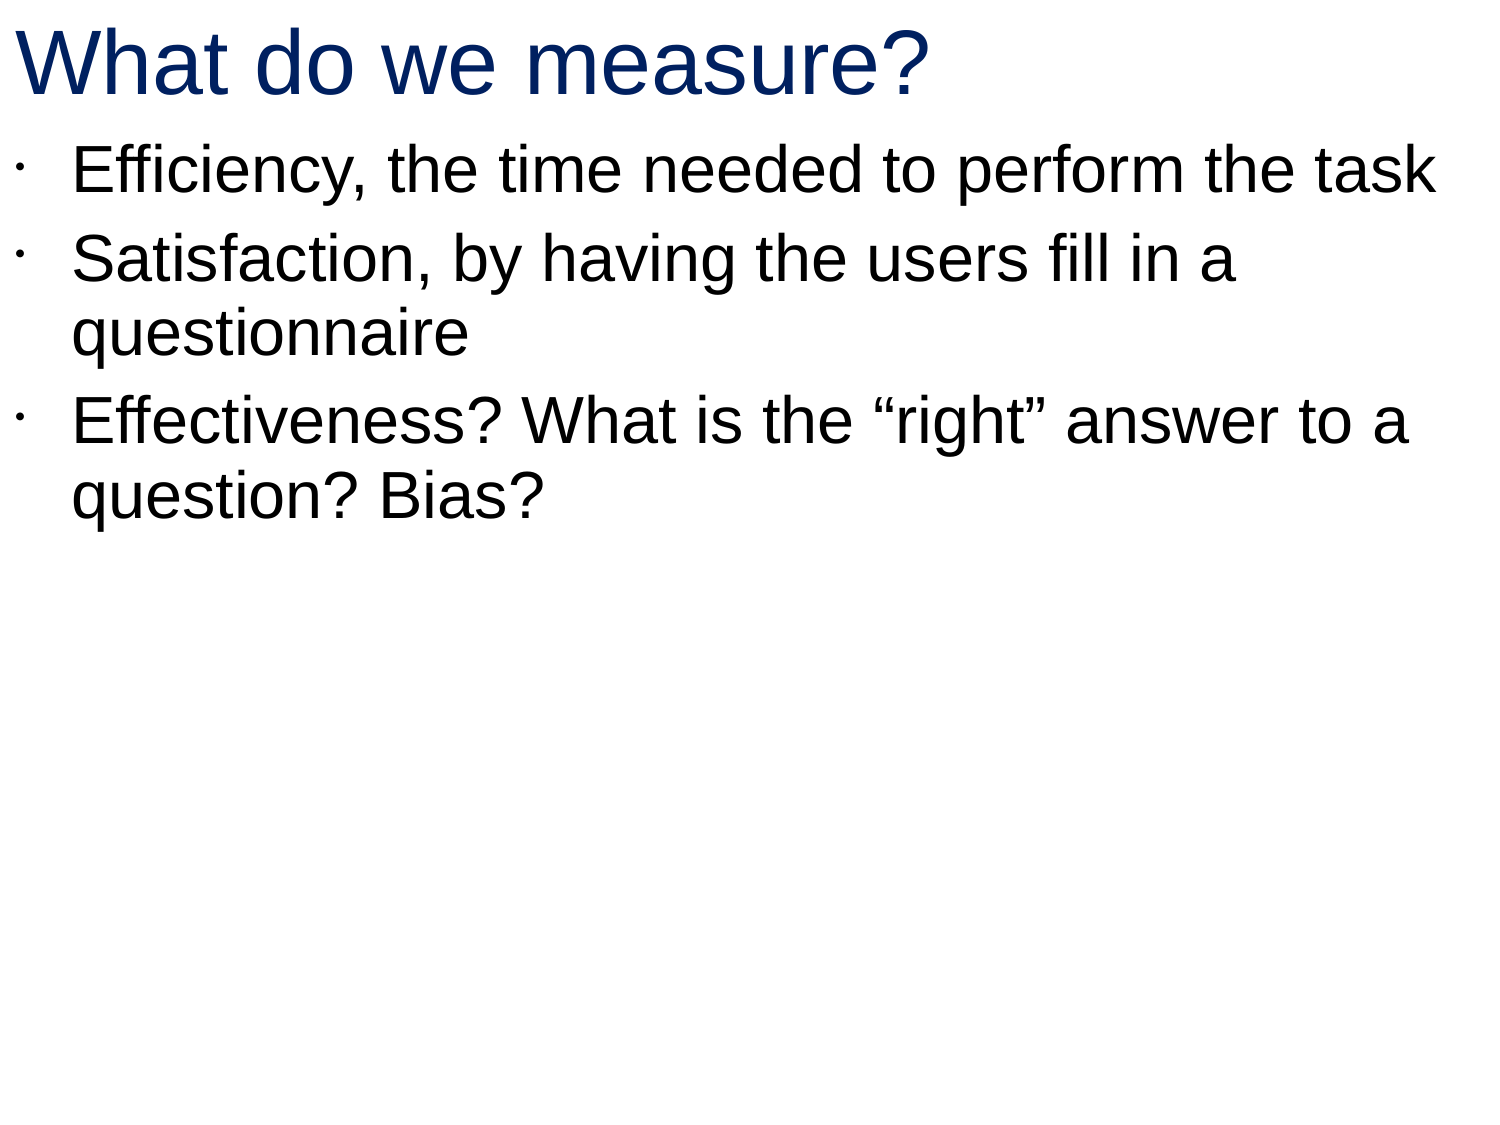

What do we measure?
Efficiency, the time needed to perform the task
Satisfaction, by having the users fill in a questionnaire
Effectiveness? What is the “right” answer to a question? Bias?